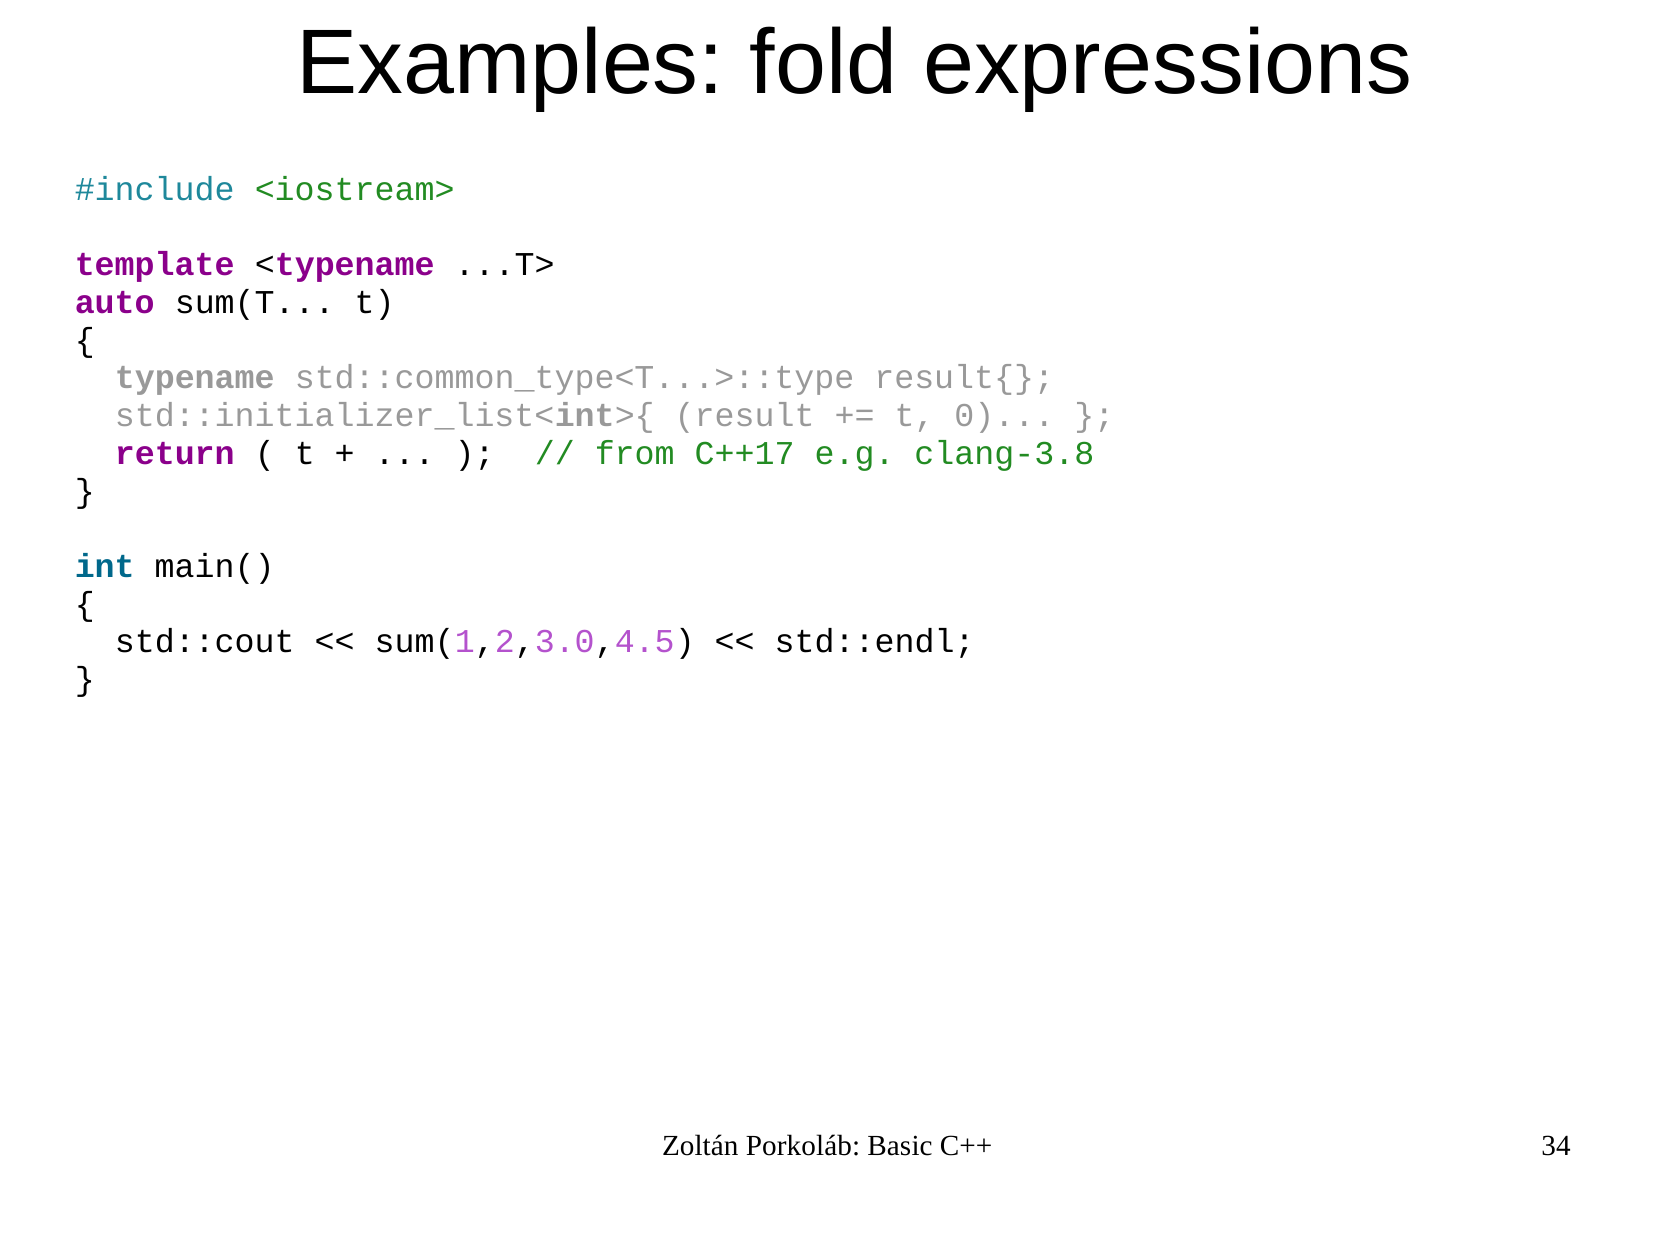

# Examples: fold expressions
#include <iostream>
template <typename ...T>
auto sum(T... t)
{
 typename std::common_type<T...>::type result{};
 std::initializer_list<int>{ (result += t, 0)... };
 return ( t + ... ); // from C++17 e.g. clang-3.8
}
int main()
{
 std::cout << sum(1,2,3.0,4.5) << std::endl;
}
Zoltán Porkoláb: Basic C++
34